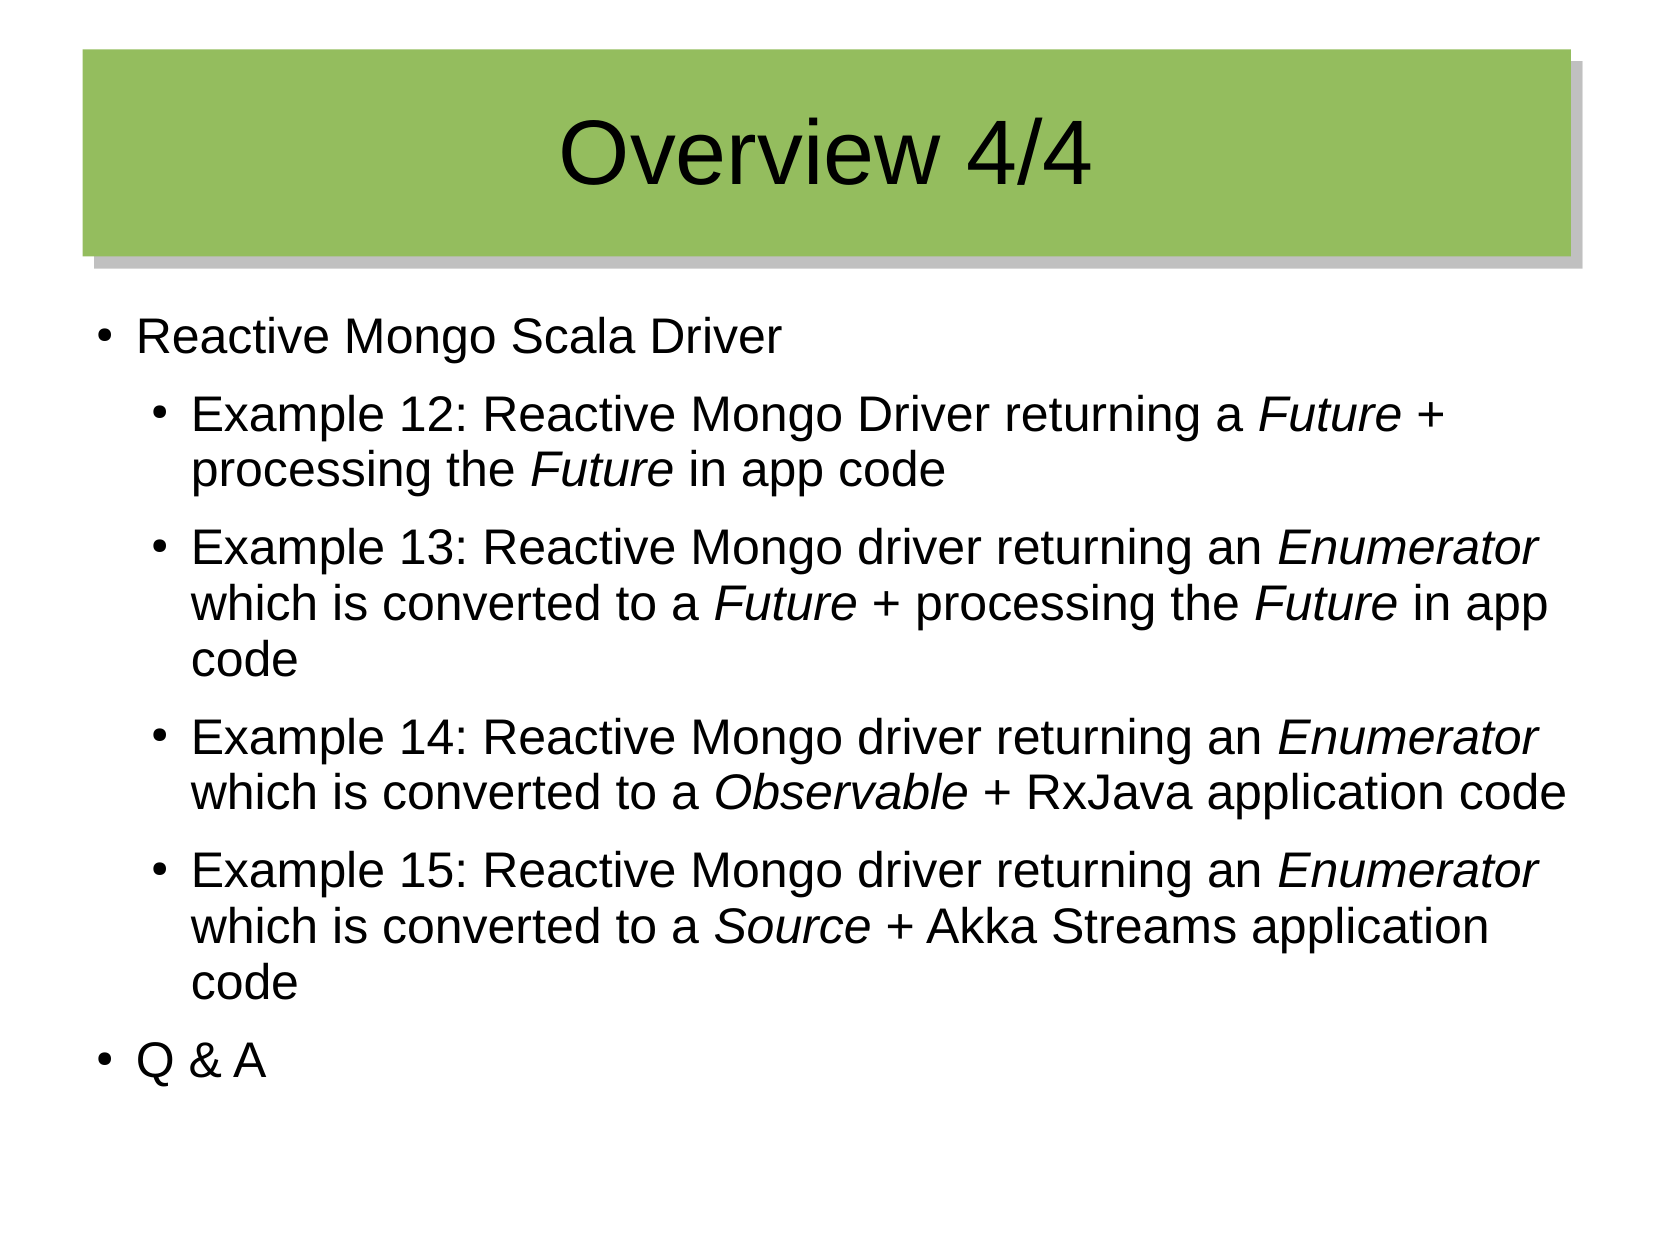

# Overview 4/4
Reactive Mongo Scala Driver
Example 12: Reactive Mongo Driver returning a Future + processing the Future in app code
Example 13: Reactive Mongo driver returning an Enumerator which is converted to a Future + processing the Future in app code
Example 14: Reactive Mongo driver returning an Enumerator which is converted to a Observable + RxJava application code
Example 15: Reactive Mongo driver returning an Enumerator which is converted to a Source + Akka Streams application code
Q & A